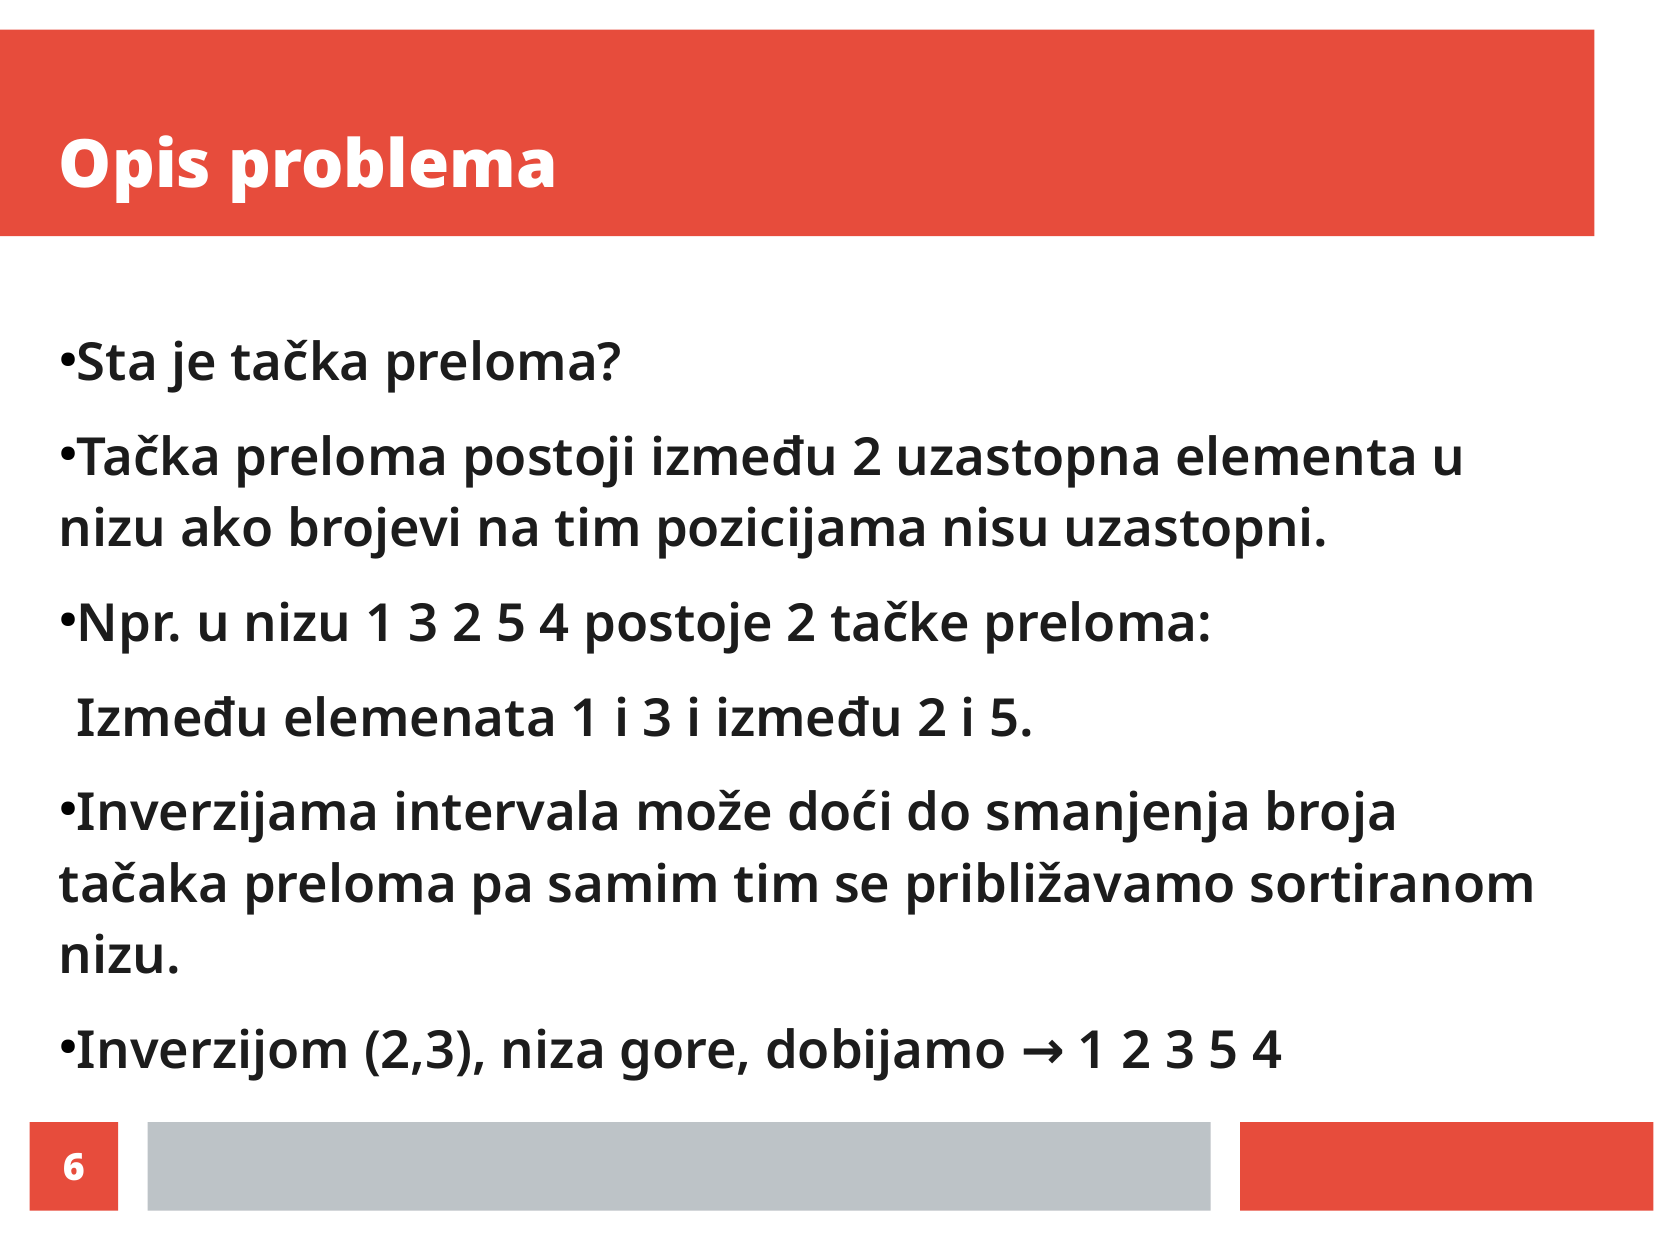

# Opis problema
Sta je tačka preloma?
Tačka preloma postoji između 2 uzastopna elementa u nizu ako brojevi na tim pozicijama nisu uzastopni.
Npr. u nizu 1 3 2 5 4 postoje 2 tačke preloma:
Između elemenata 1 i 3 i između 2 i 5.
Inverzijama intervala može doći do smanjenja broja tačaka preloma pa samim tim se približavamo sortiranom nizu.
Inverzijom (2,3), niza gore, dobijamo → 1 2 3 5 4
6